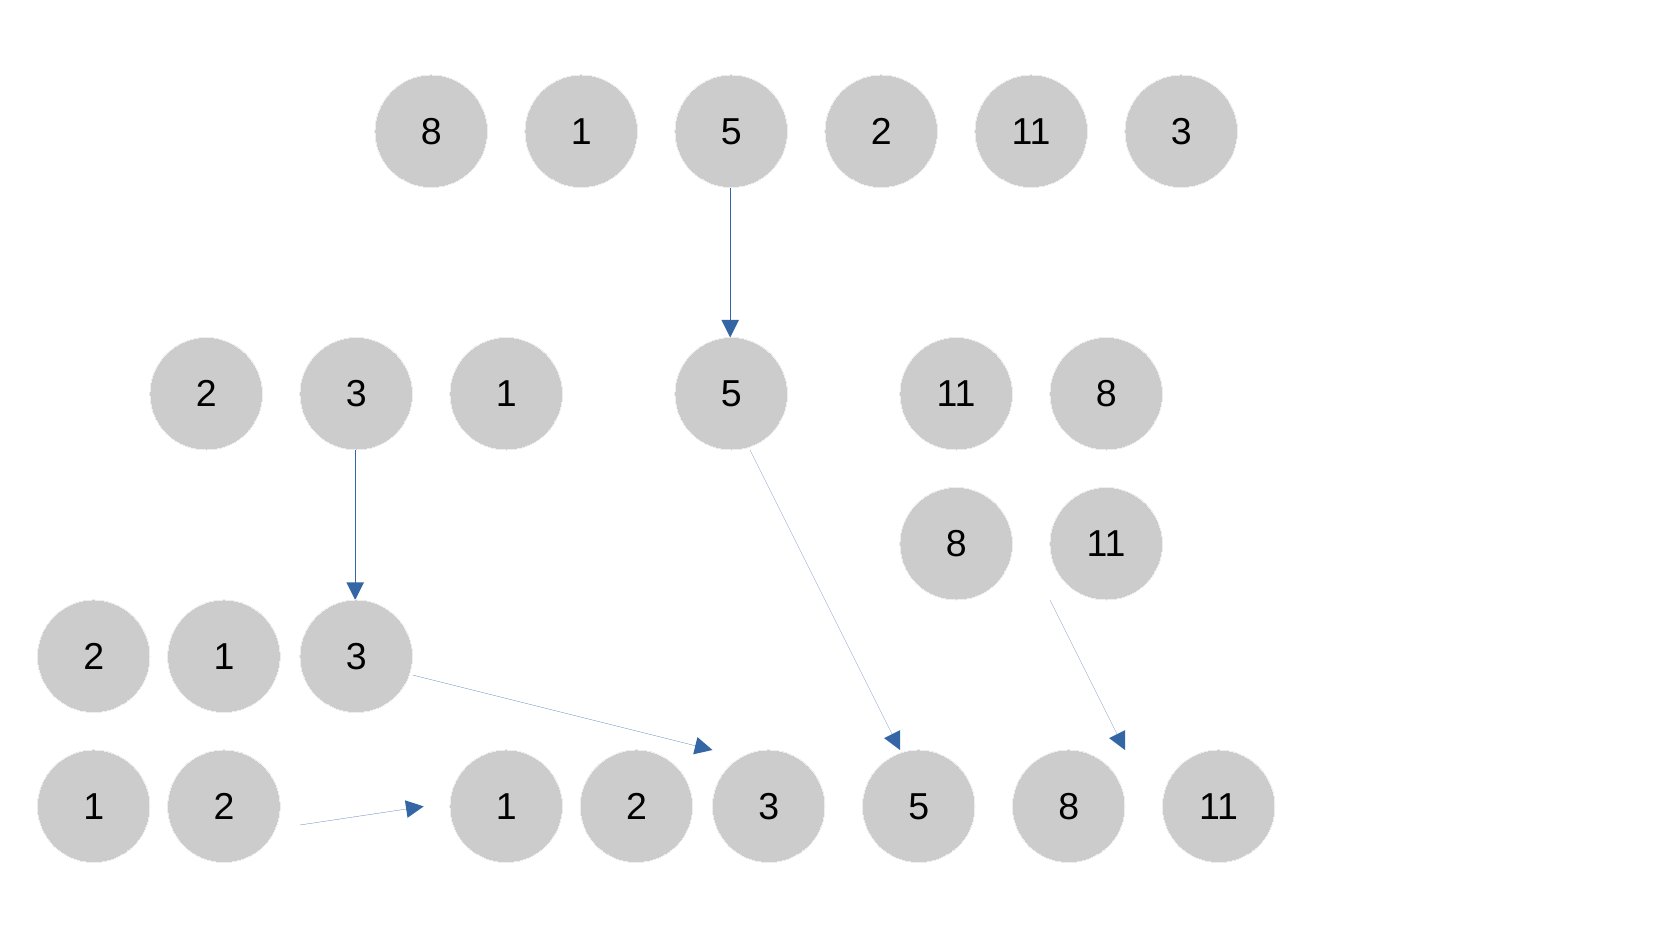

8
1
5
2
11
3
2
3
1
5
11
8
8
11
2
1
3
1
2
1
2
3
5
8
11